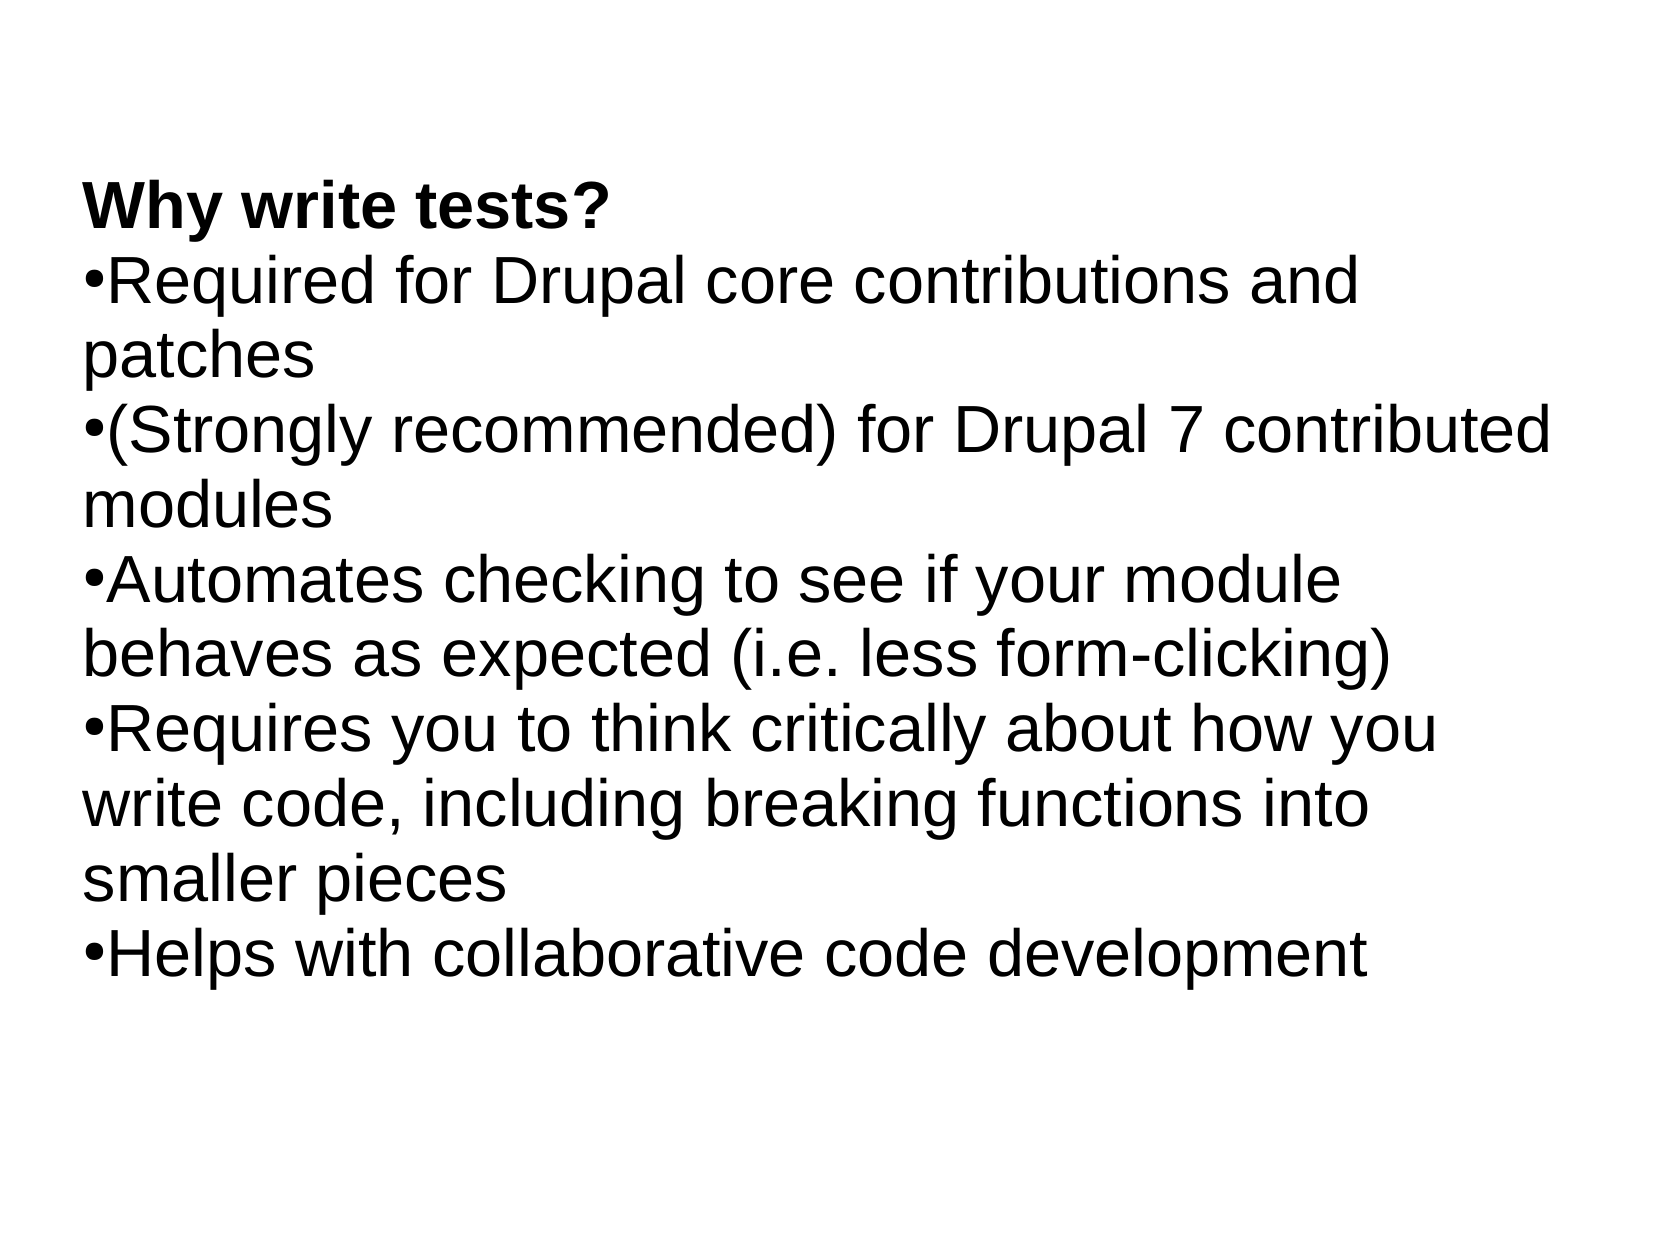

# Why write tests?
Required for Drupal core contributions and patches
(Strongly recommended) for Drupal 7 contributed modules
Automates checking to see if your module behaves as expected (i.e. less form-clicking)
Requires you to think critically about how you write code, including breaking functions into smaller pieces
Helps with collaborative code development